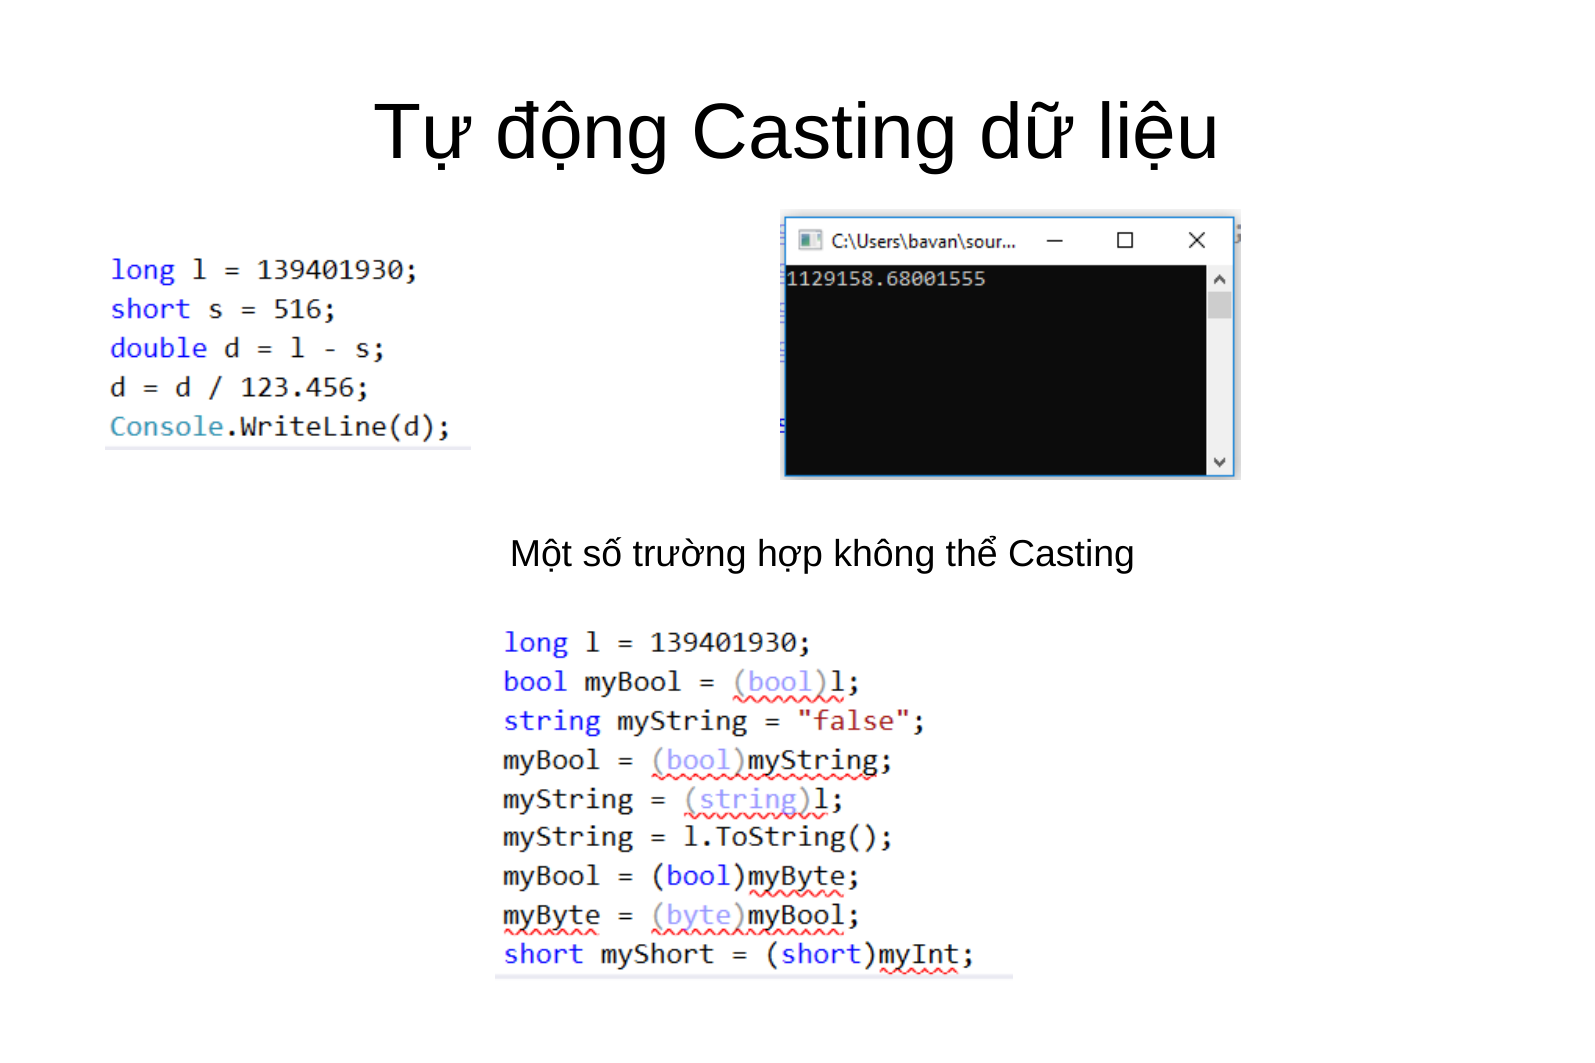

# Tự động Casting dữ liệu
Một số trường hợp không thể Casting